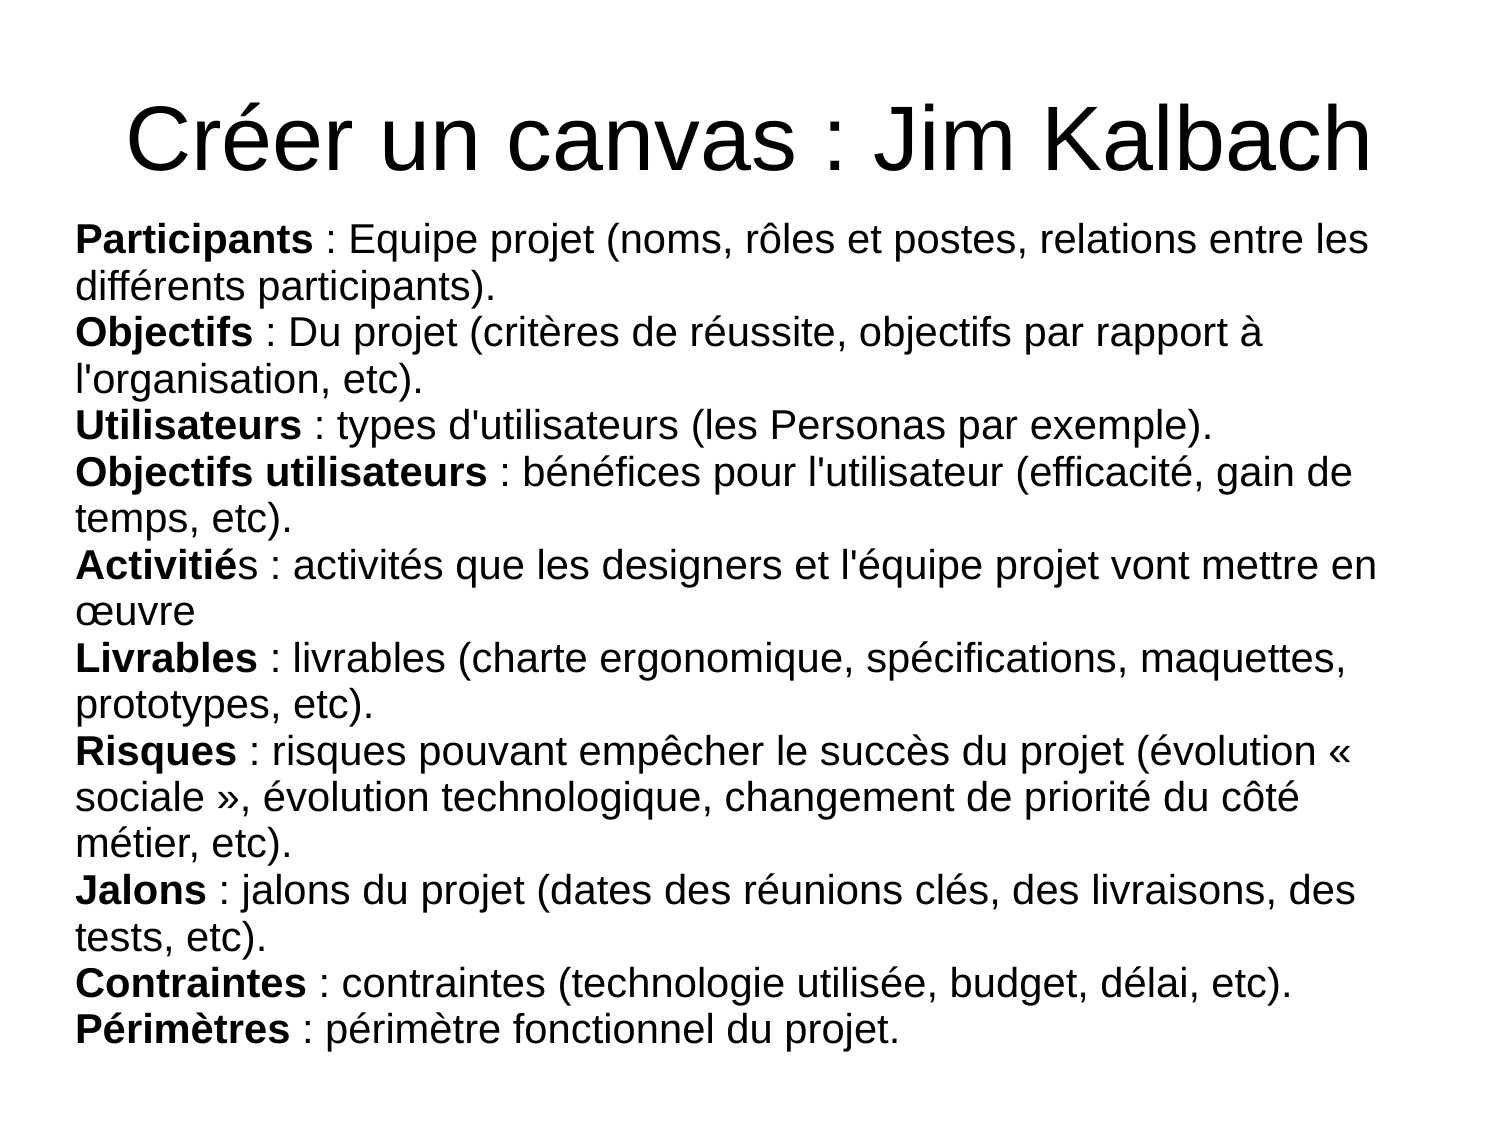

# Créer un canvas : Jim Kalbach
Participants : Equipe projet (noms, rôles et postes, relations entre les différents participants).
Objectifs : Du projet (critères de réussite, objectifs par rapport à l'organisation, etc).
Utilisateurs : types d'utilisateurs (les Personas par exemple).
Objectifs utilisateurs : bénéfices pour l'utilisateur (efficacité, gain de temps, etc).
Activitiés : activités que les designers et l'équipe projet vont mettre en œuvre
Livrables : livrables (charte ergonomique, spécifications, maquettes, prototypes, etc).
Risques : risques pouvant empêcher le succès du projet (évolution « sociale », évolution technologique, changement de priorité du côté métier, etc).
Jalons : jalons du projet (dates des réunions clés, des livraisons, des tests, etc).
Contraintes : contraintes (technologie utilisée, budget, délai, etc).
Périmètres : périmètre fonctionnel du projet.